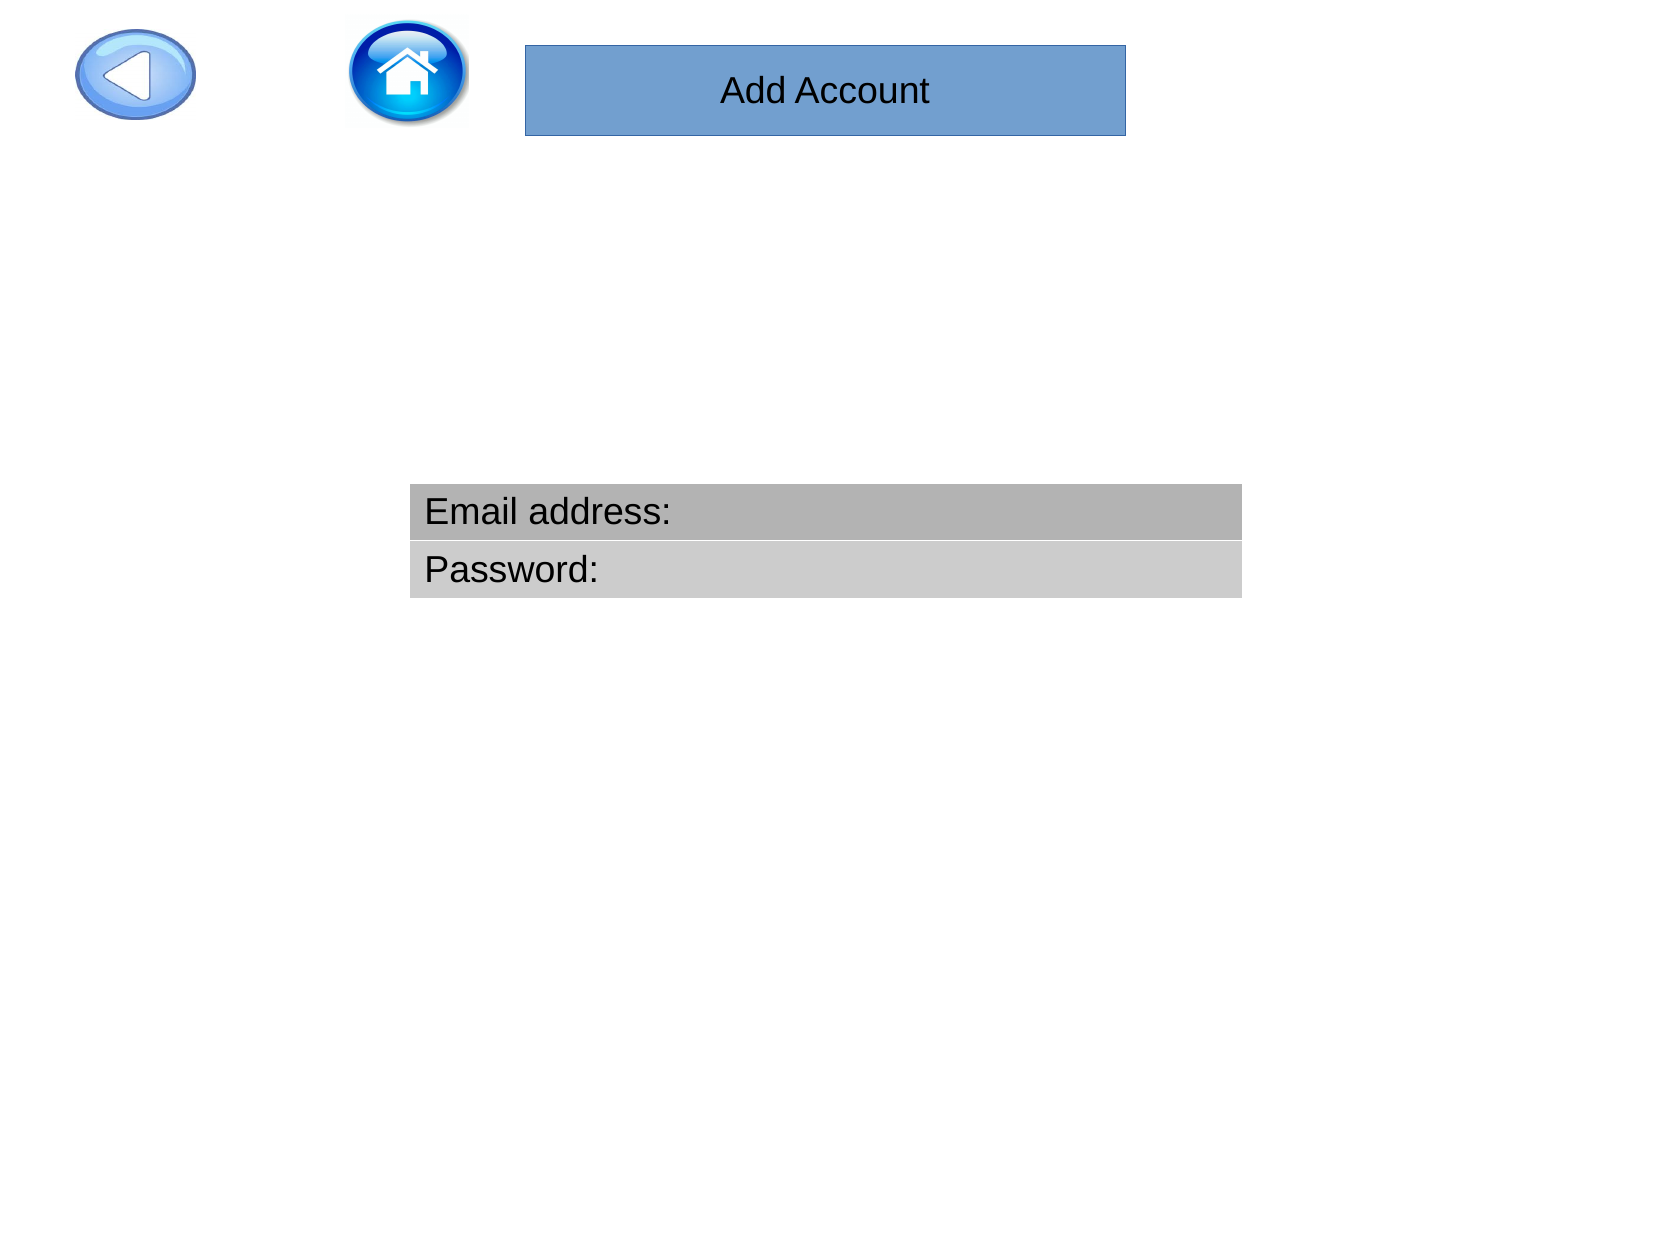

Add Account
| Email address: |
| --- |
| Password: |